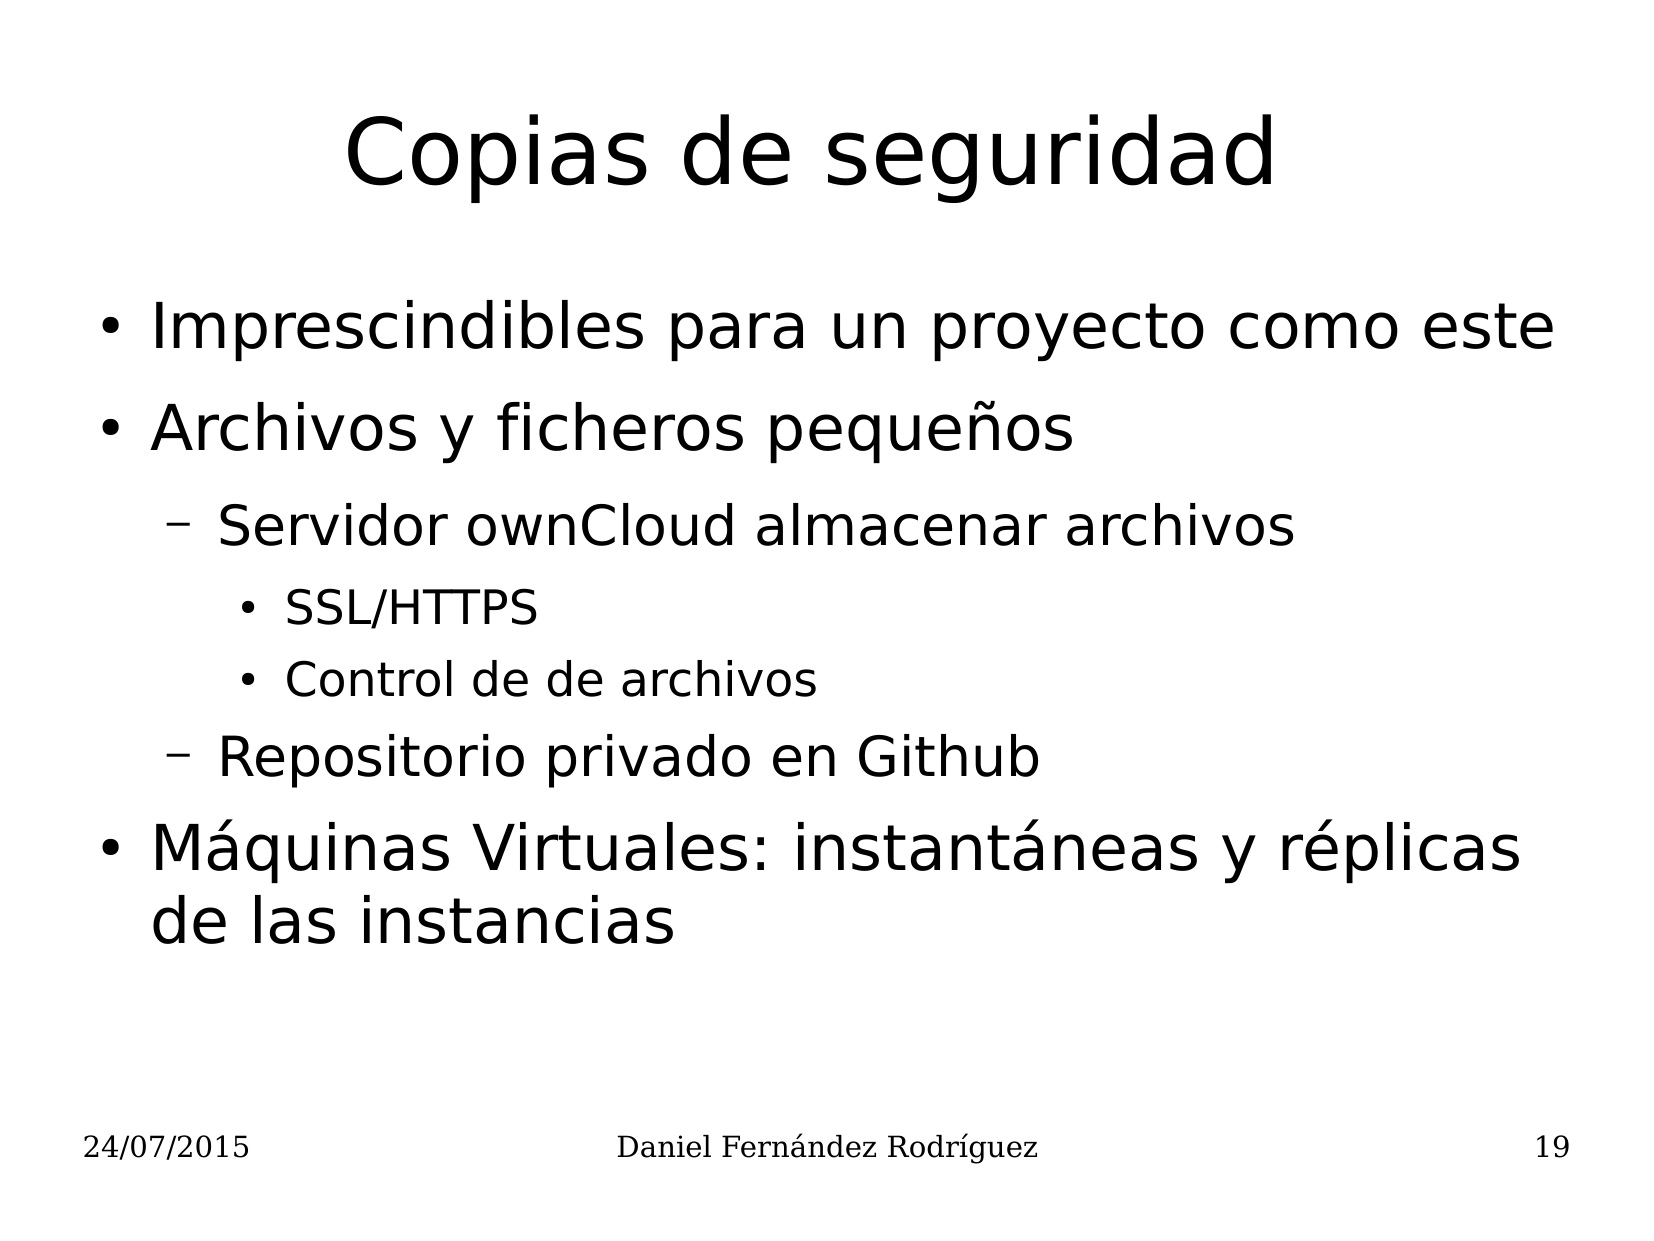

# Copias de seguridad
Imprescindibles para un proyecto como este
Archivos y ficheros pequeños
Servidor ownCloud almacenar archivos
SSL/HTTPS
Control de de archivos
Repositorio privado en Github
Máquinas Virtuales: instantáneas y réplicas de las instancias
24/07/2015
Daniel Fernández Rodríguez
19